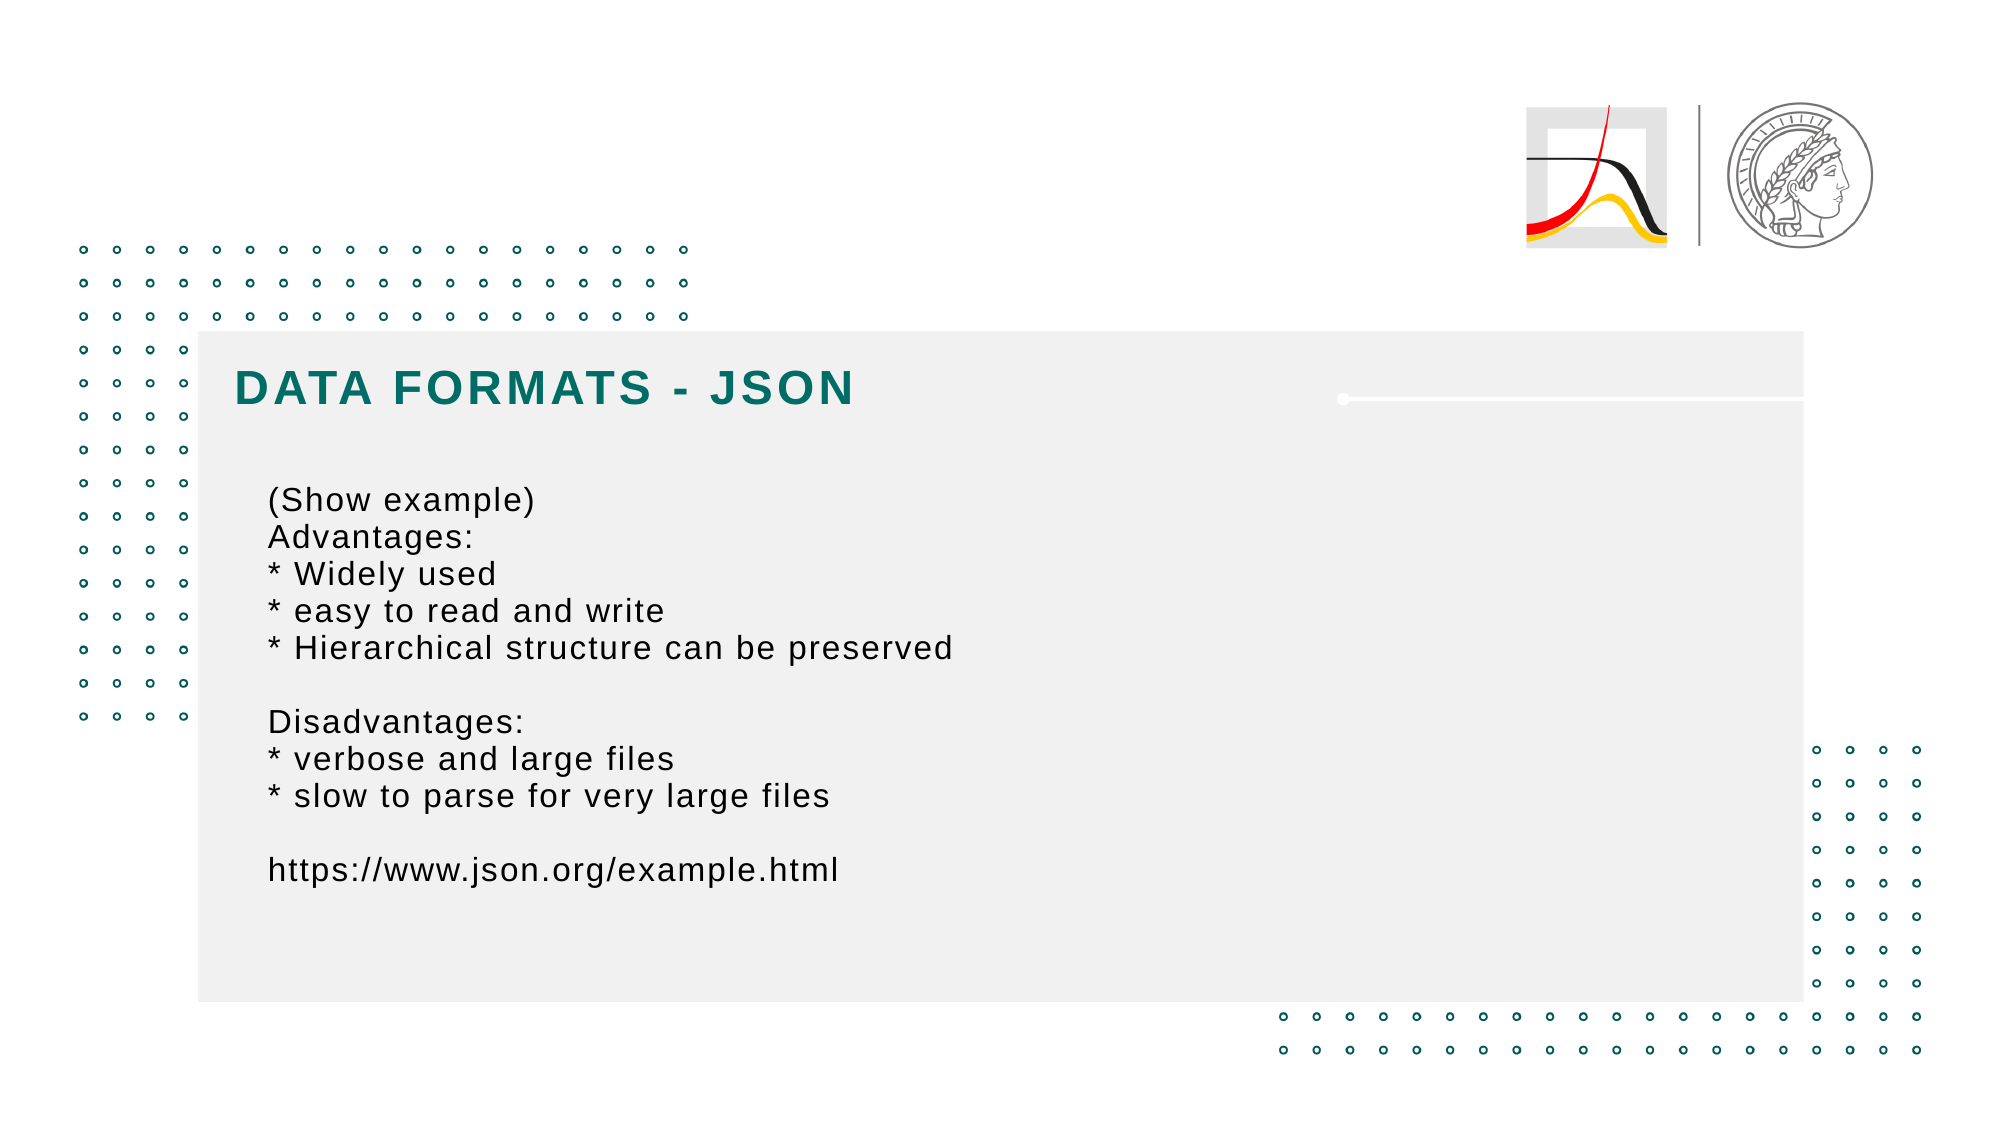

# Data Formats - JSON
(Show example)
Advantages:
* Widely used
* easy to read and write
* Hierarchical structure can be preserved
Disadvantages:
* verbose and large files
* slow to parse for very large files
https://www.json.org/example.html